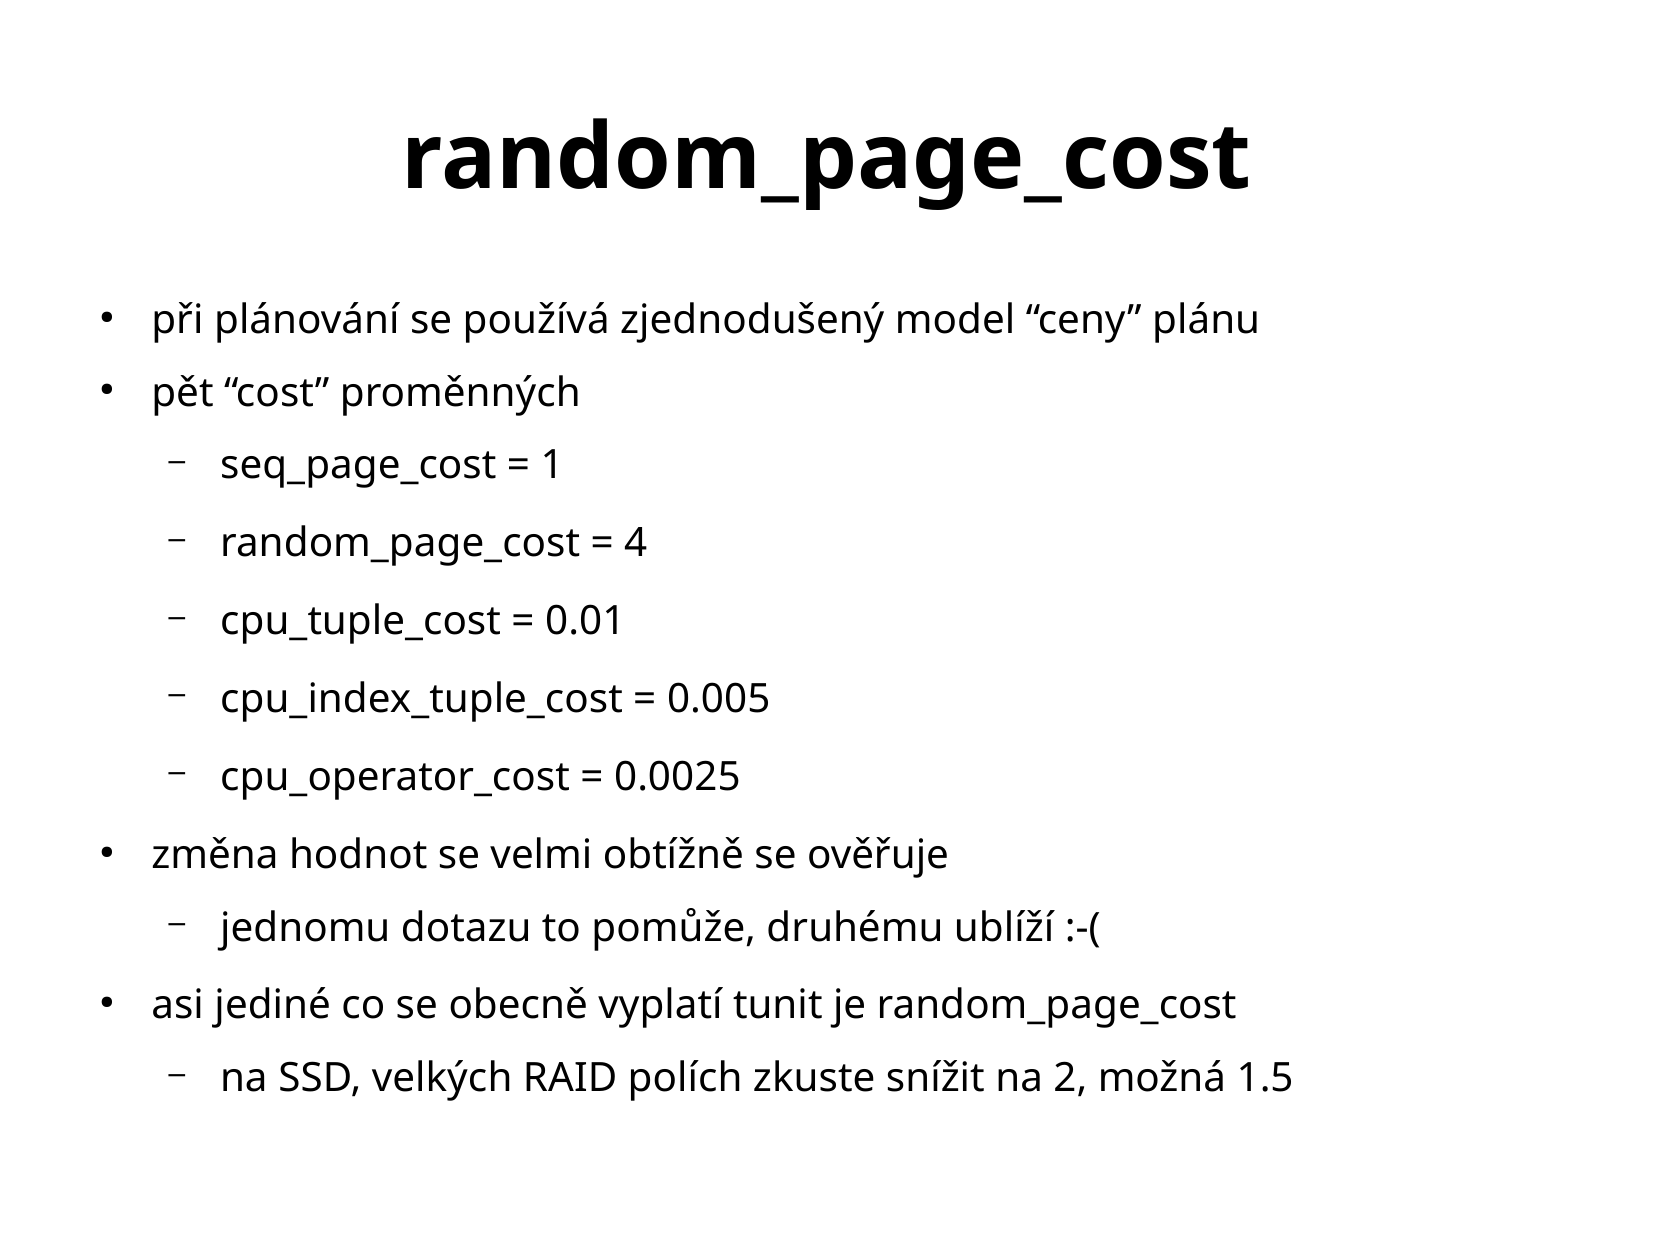

# random_page_cost
při plánování se používá zjednodušený model “ceny” plánu
pět “cost” proměnných
seq_page_cost = 1
random_page_cost = 4
cpu_tuple_cost = 0.01
cpu_index_tuple_cost = 0.005
cpu_operator_cost = 0.0025
změna hodnot se velmi obtížně se ověřuje
jednomu dotazu to pomůže, druhému ublíží :-(
asi jediné co se obecně vyplatí tunit je random_page_cost
na SSD, velkých RAID polích zkuste snížit na 2, možná 1.5